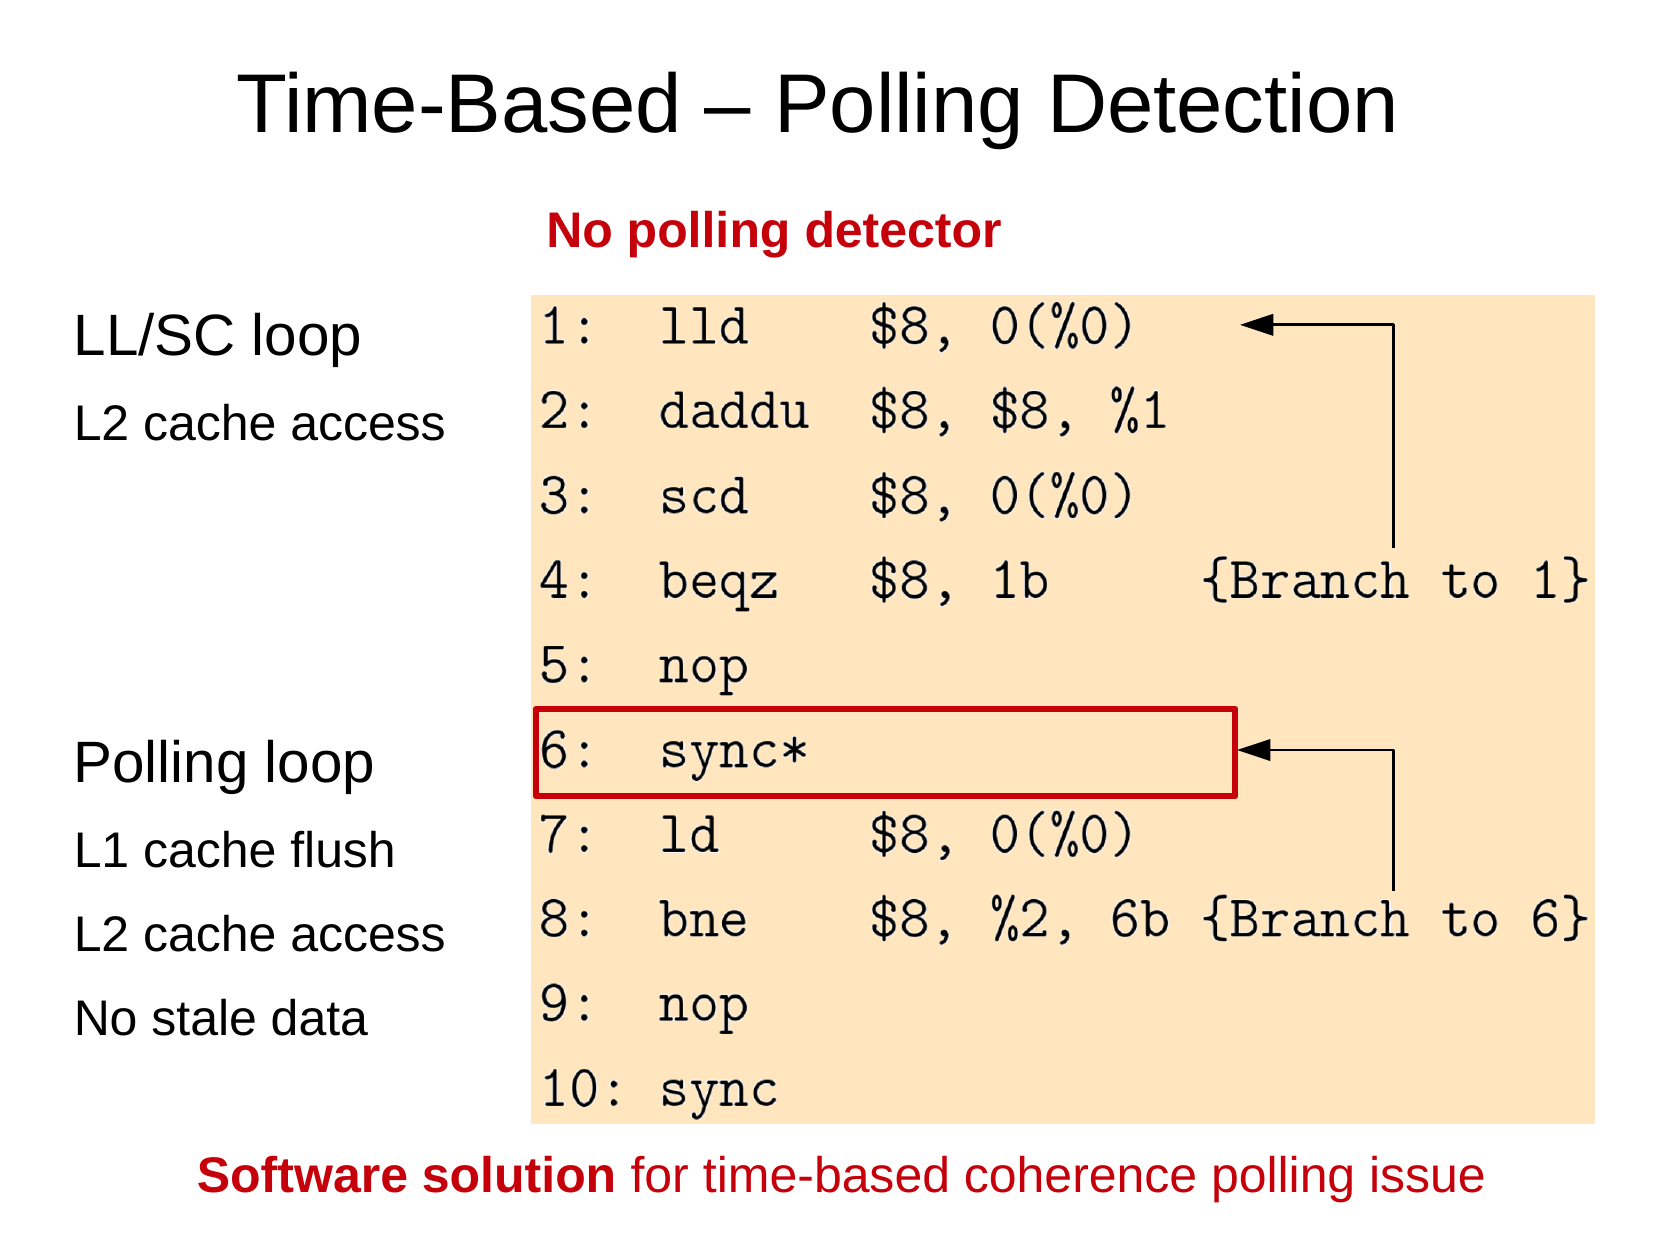

# Time-Based – Polling Detection
No polling detector
LL/SC loop
L2 cache access
Polling loop
L1 cache flush
L2 cache access
No stale data
Software solution for time-based coherence polling issue